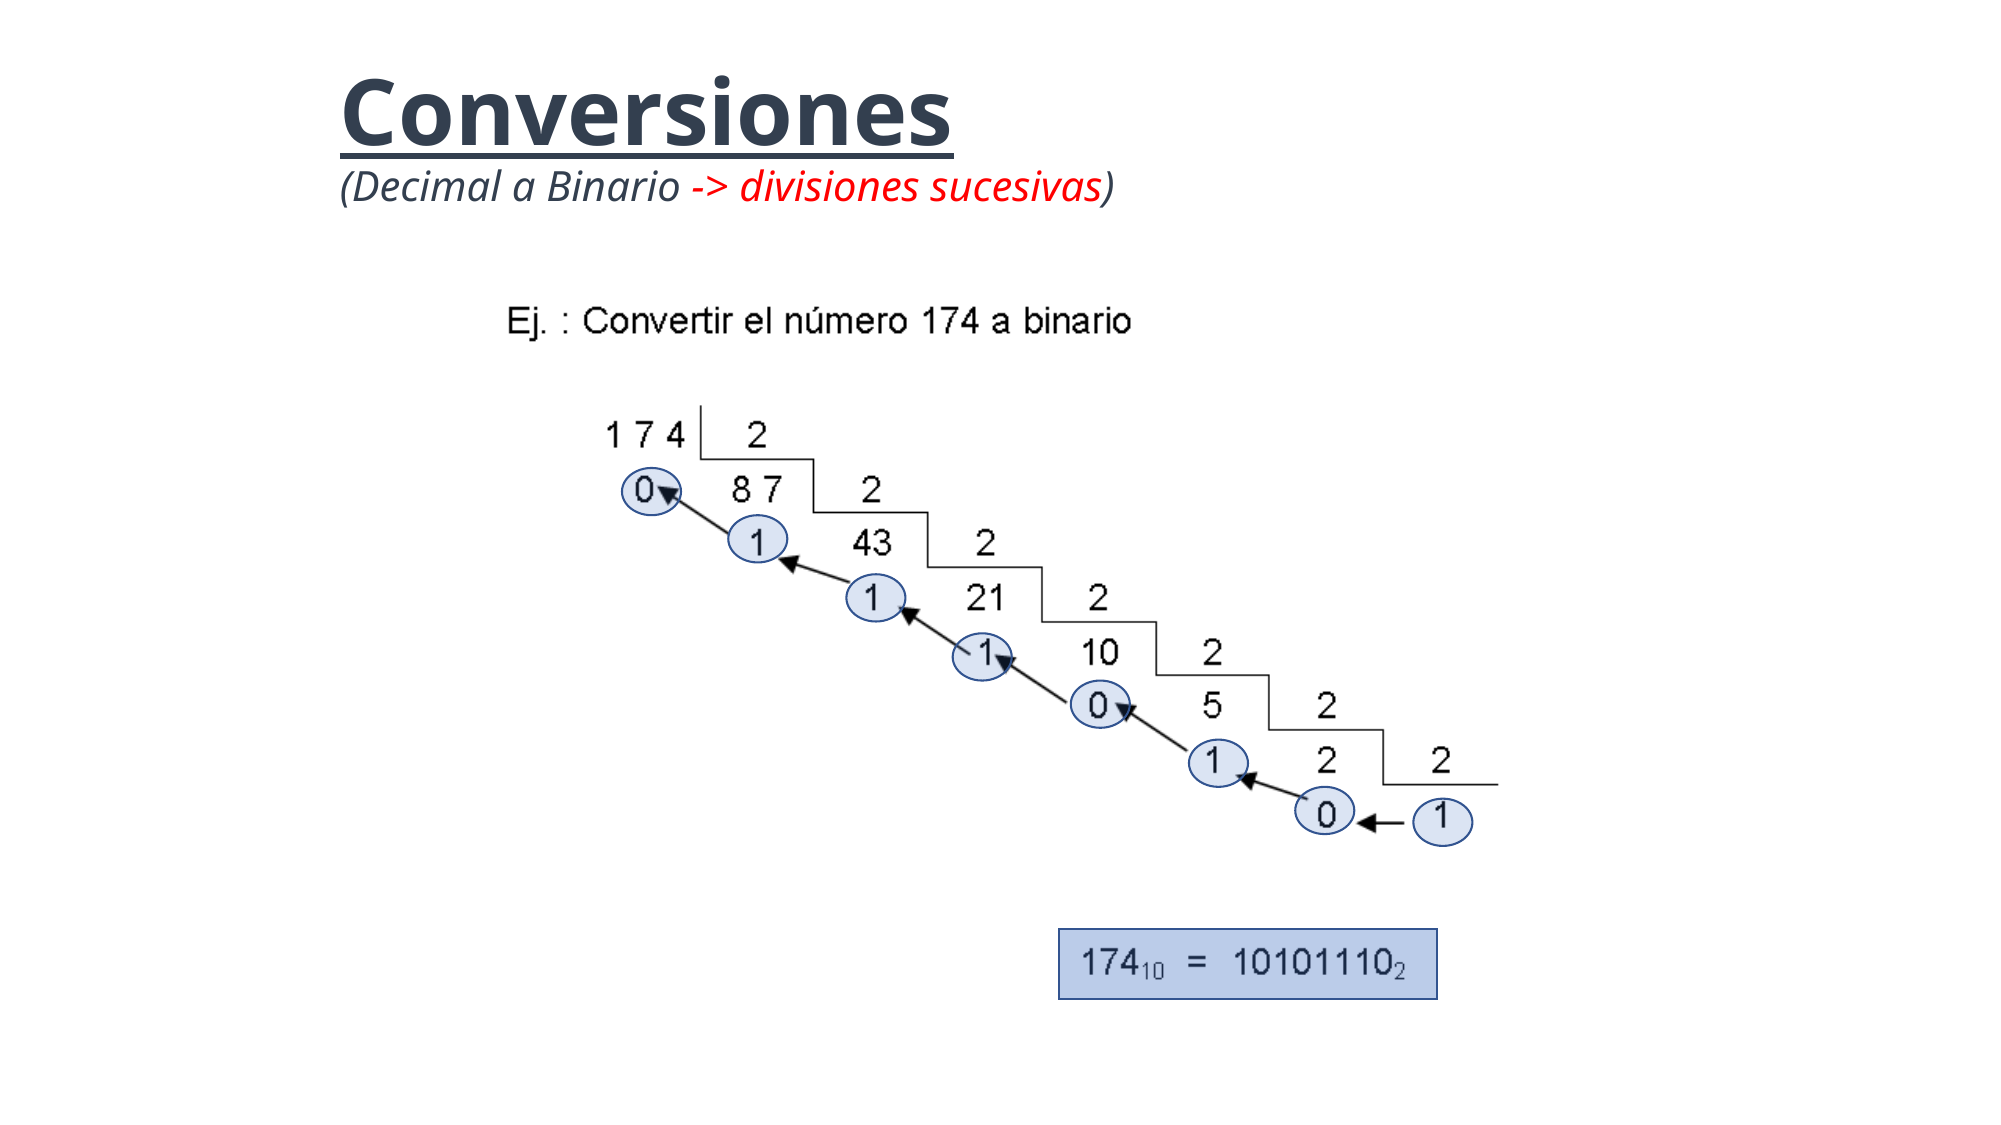

# Conversiones (Decimal a Binario -> divisiones sucesivas)